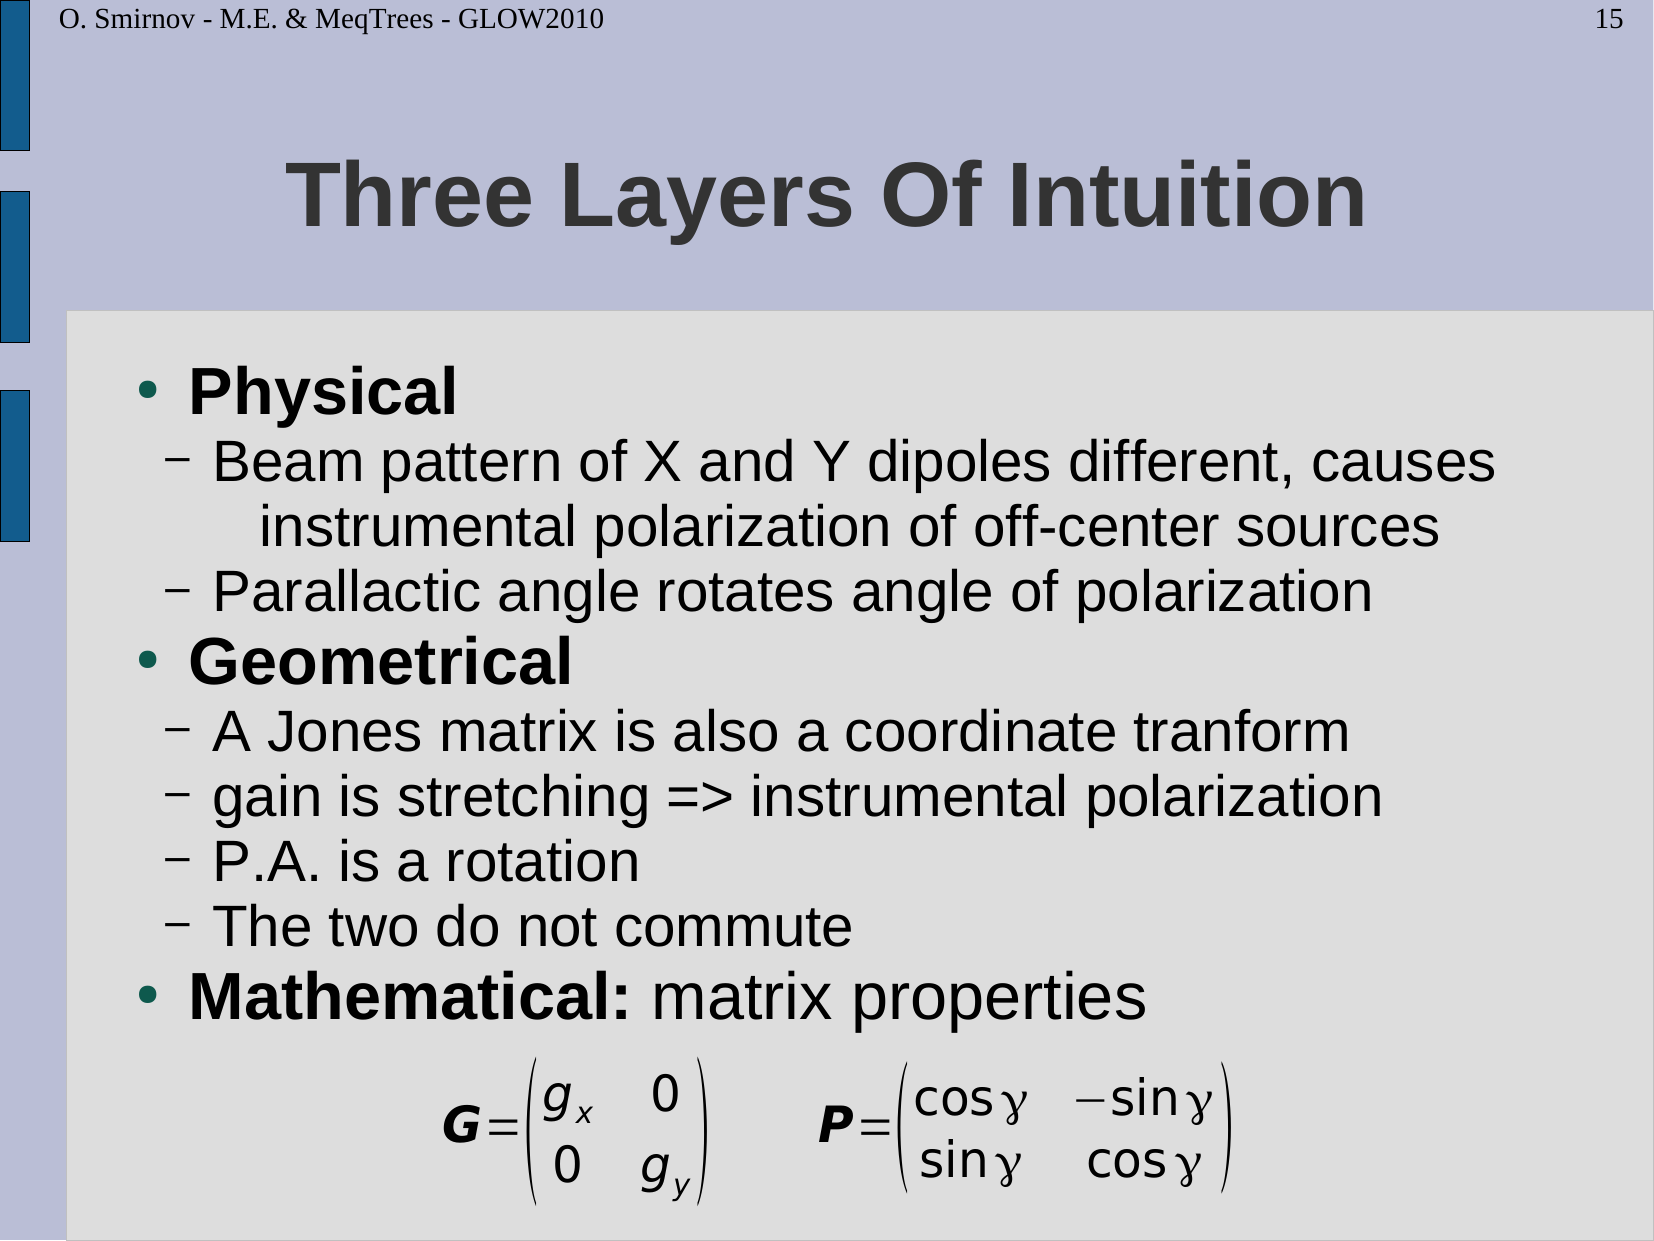

O. Smirnov - M.E. & MeqTrees - GLOW2010
15
# Three Layers Of Intuition
Physical
Beam pattern of X and Y dipoles different, causes instrumental polarization of off-center sources
Parallactic angle rotates angle of polarization
Geometrical
A Jones matrix is also a coordinate tranform
gain is stretching => instrumental polarization
P.A. is a rotation
The two do not commute
Mathematical: matrix properties